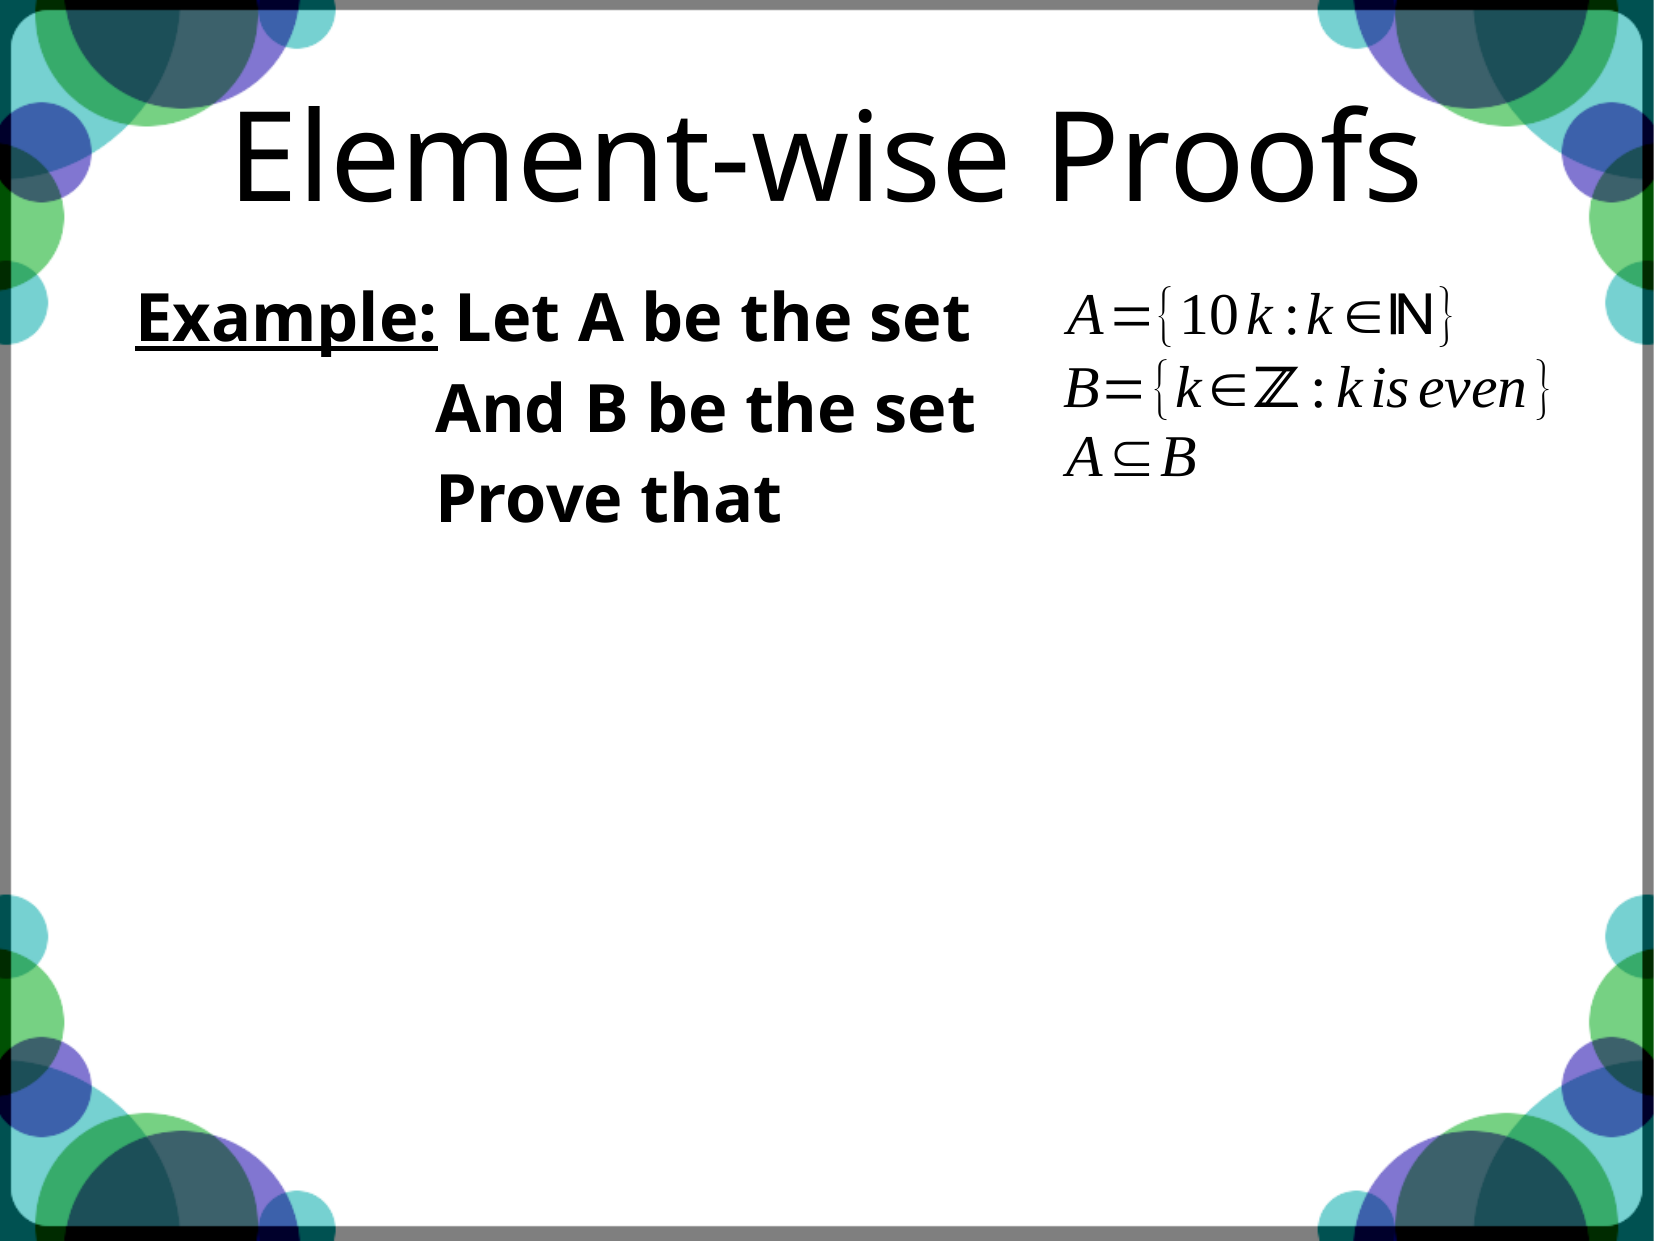

# Element-wise Proofs
Example: Let A be the set
				And B be the set
				Prove that